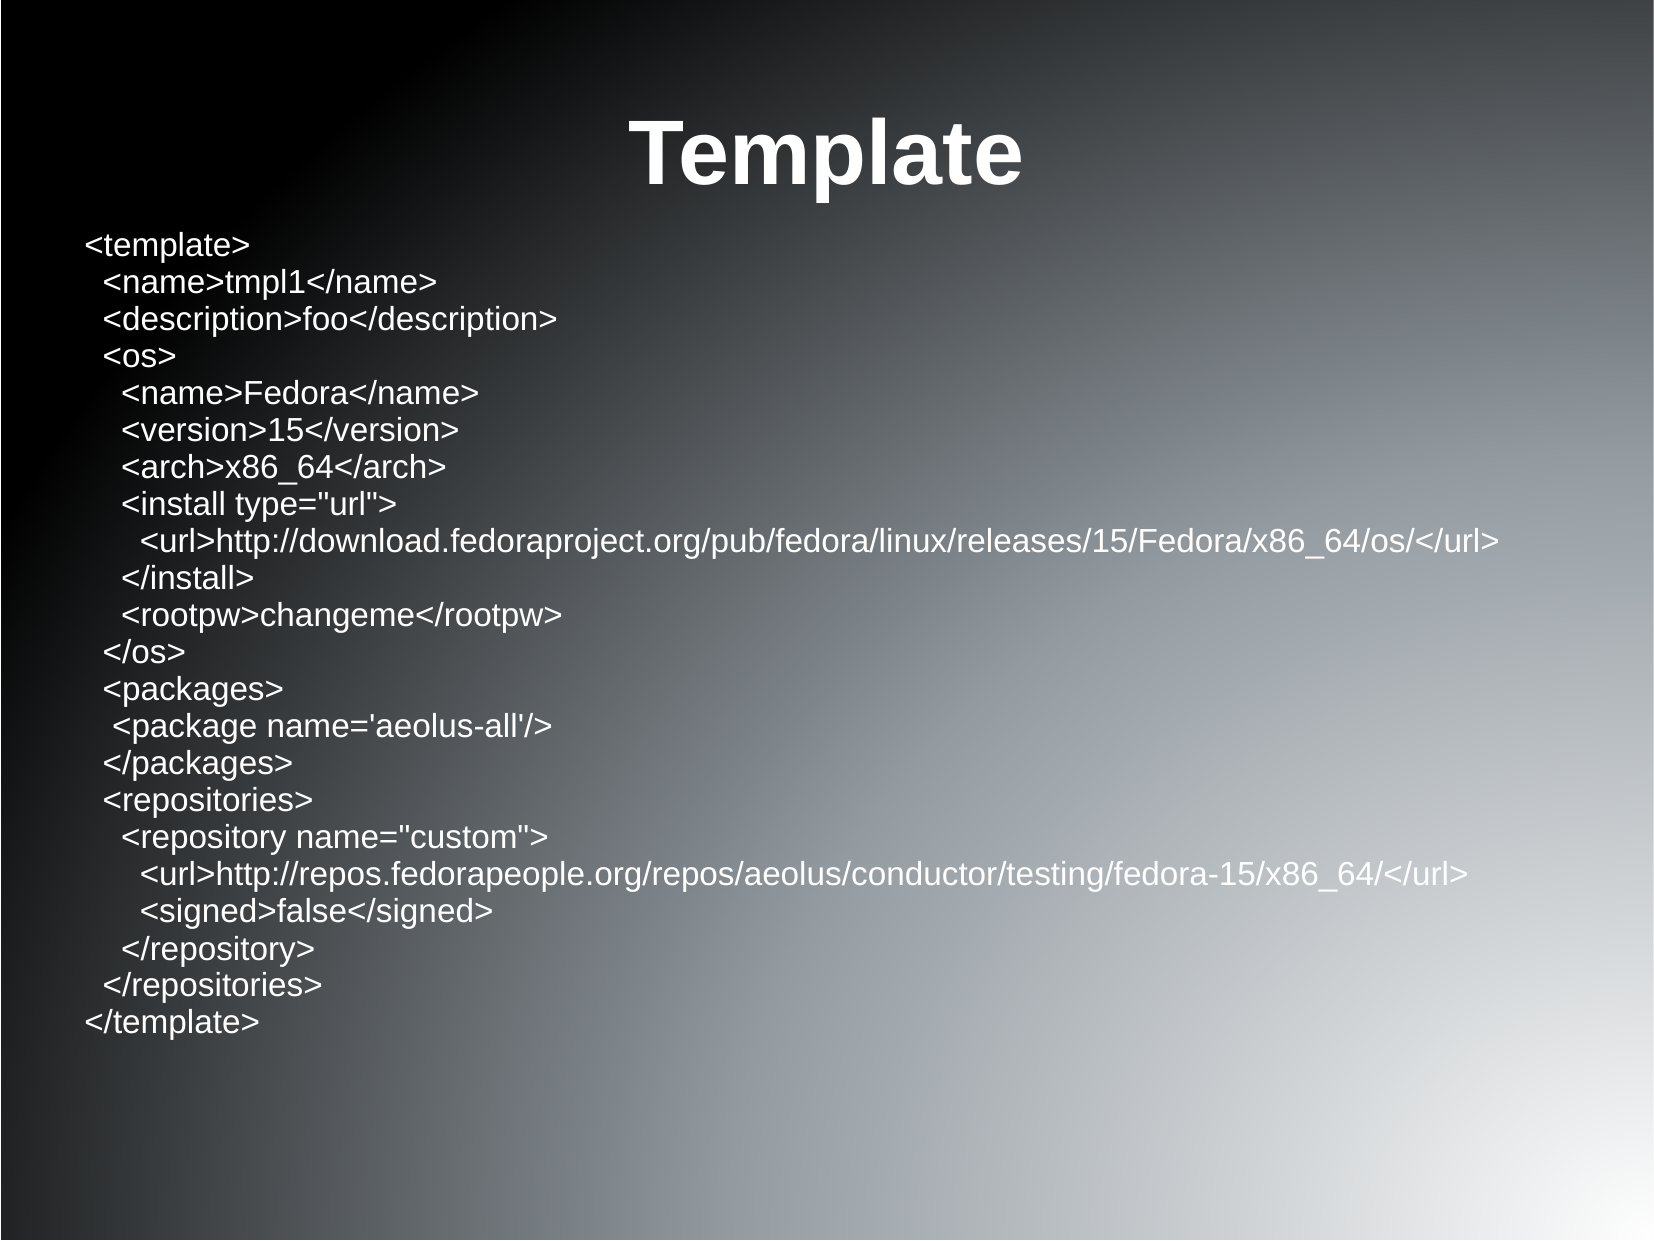

# Template
 <template>
 <name>tmpl1</name>
 <description>foo</description>
 <os>
 <name>Fedora</name>
 <version>15</version>
 <arch>x86_64</arch>
 <install type="url">
 <url>http://download.fedoraproject.org/pub/fedora/linux/releases/15/Fedora/x86_64/os/</url>
 </install>
 <rootpw>changeme</rootpw>
 </os>
 <packages>
 <package name='aeolus-all'/>
 </packages>
 <repositories>
 <repository name="custom">
 <url>http://repos.fedorapeople.org/repos/aeolus/conductor/testing/fedora-15/x86_64/</url>
 <signed>false</signed>
 </repository>
 </repositories>
 </template>